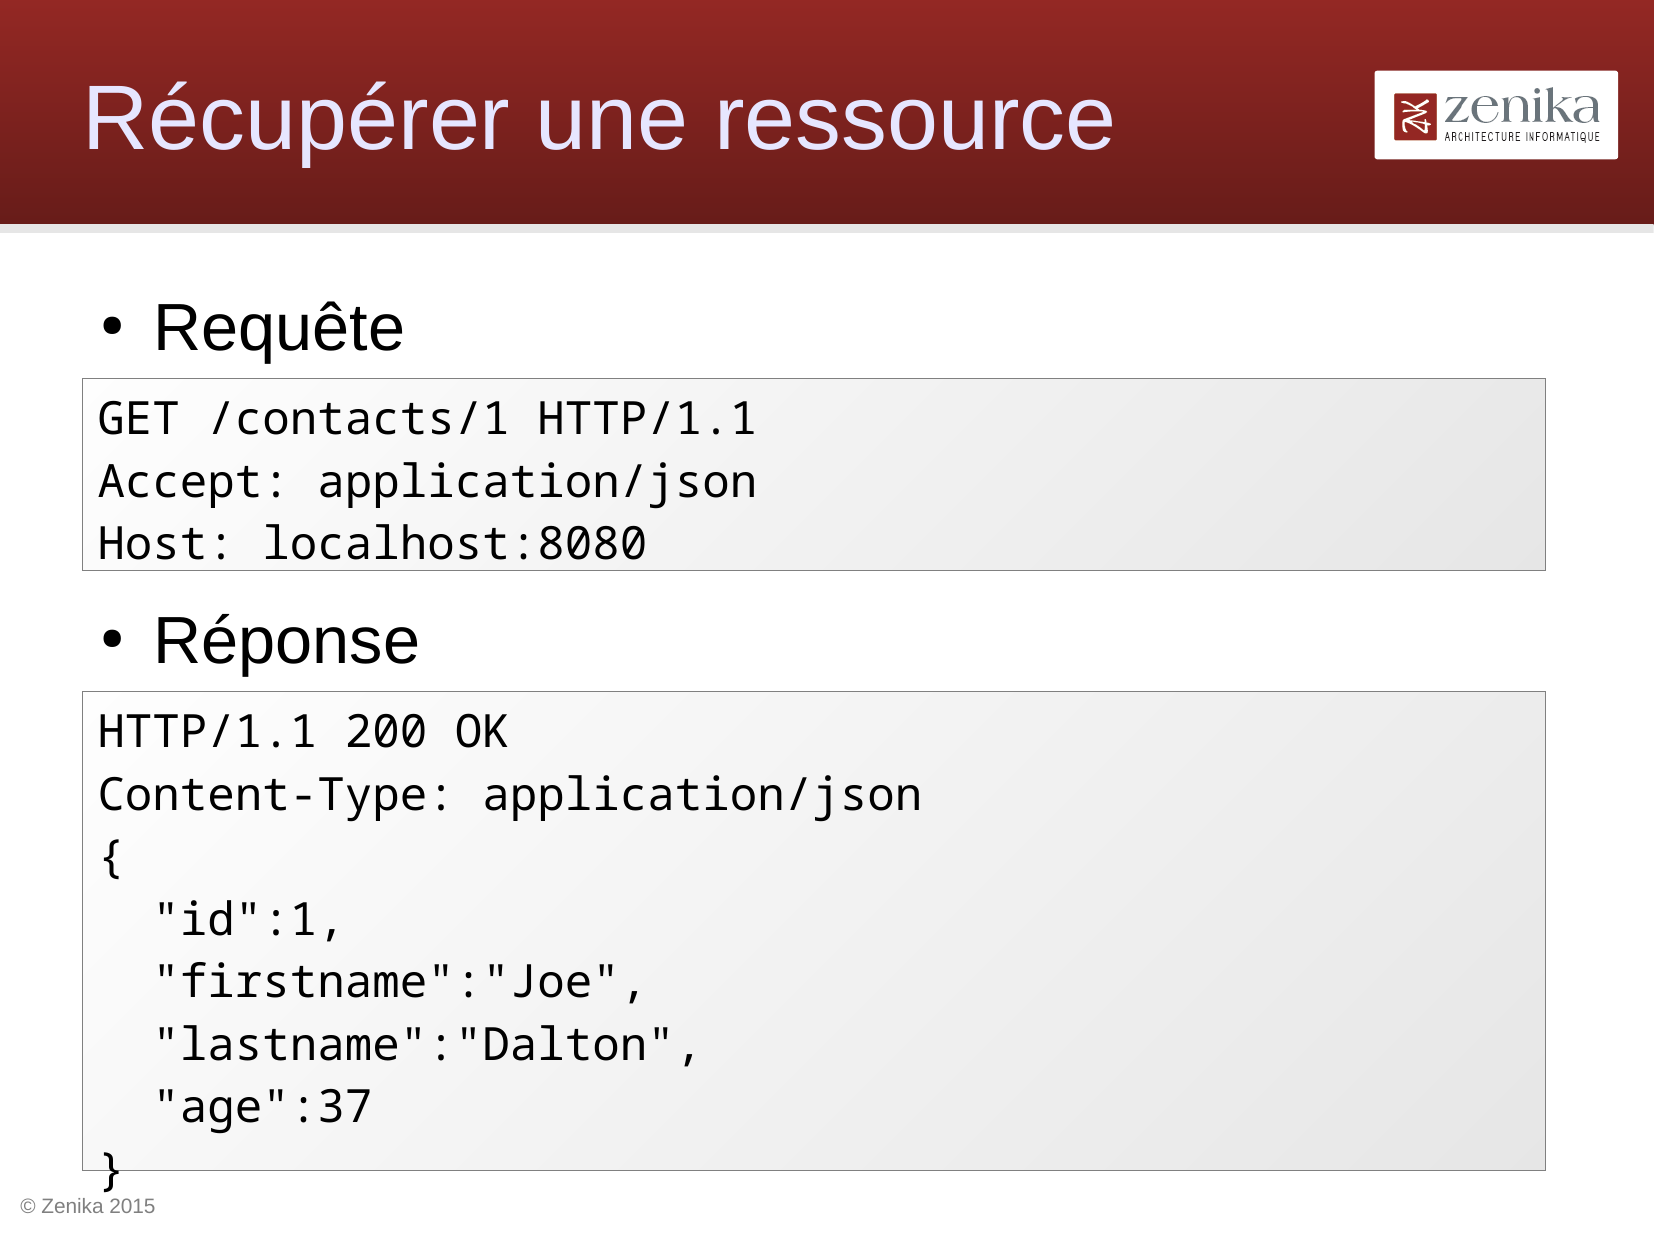

# Récupérer une ressource
Requête
Réponse
GET /contacts/1 HTTP/1.1
Accept: application/json
Host: localhost:8080
HTTP/1.1 200 OK
Content-Type: application/json
{
 "id":1,
 "firstname":"Joe",
 "lastname":"Dalton",
 "age":37
}